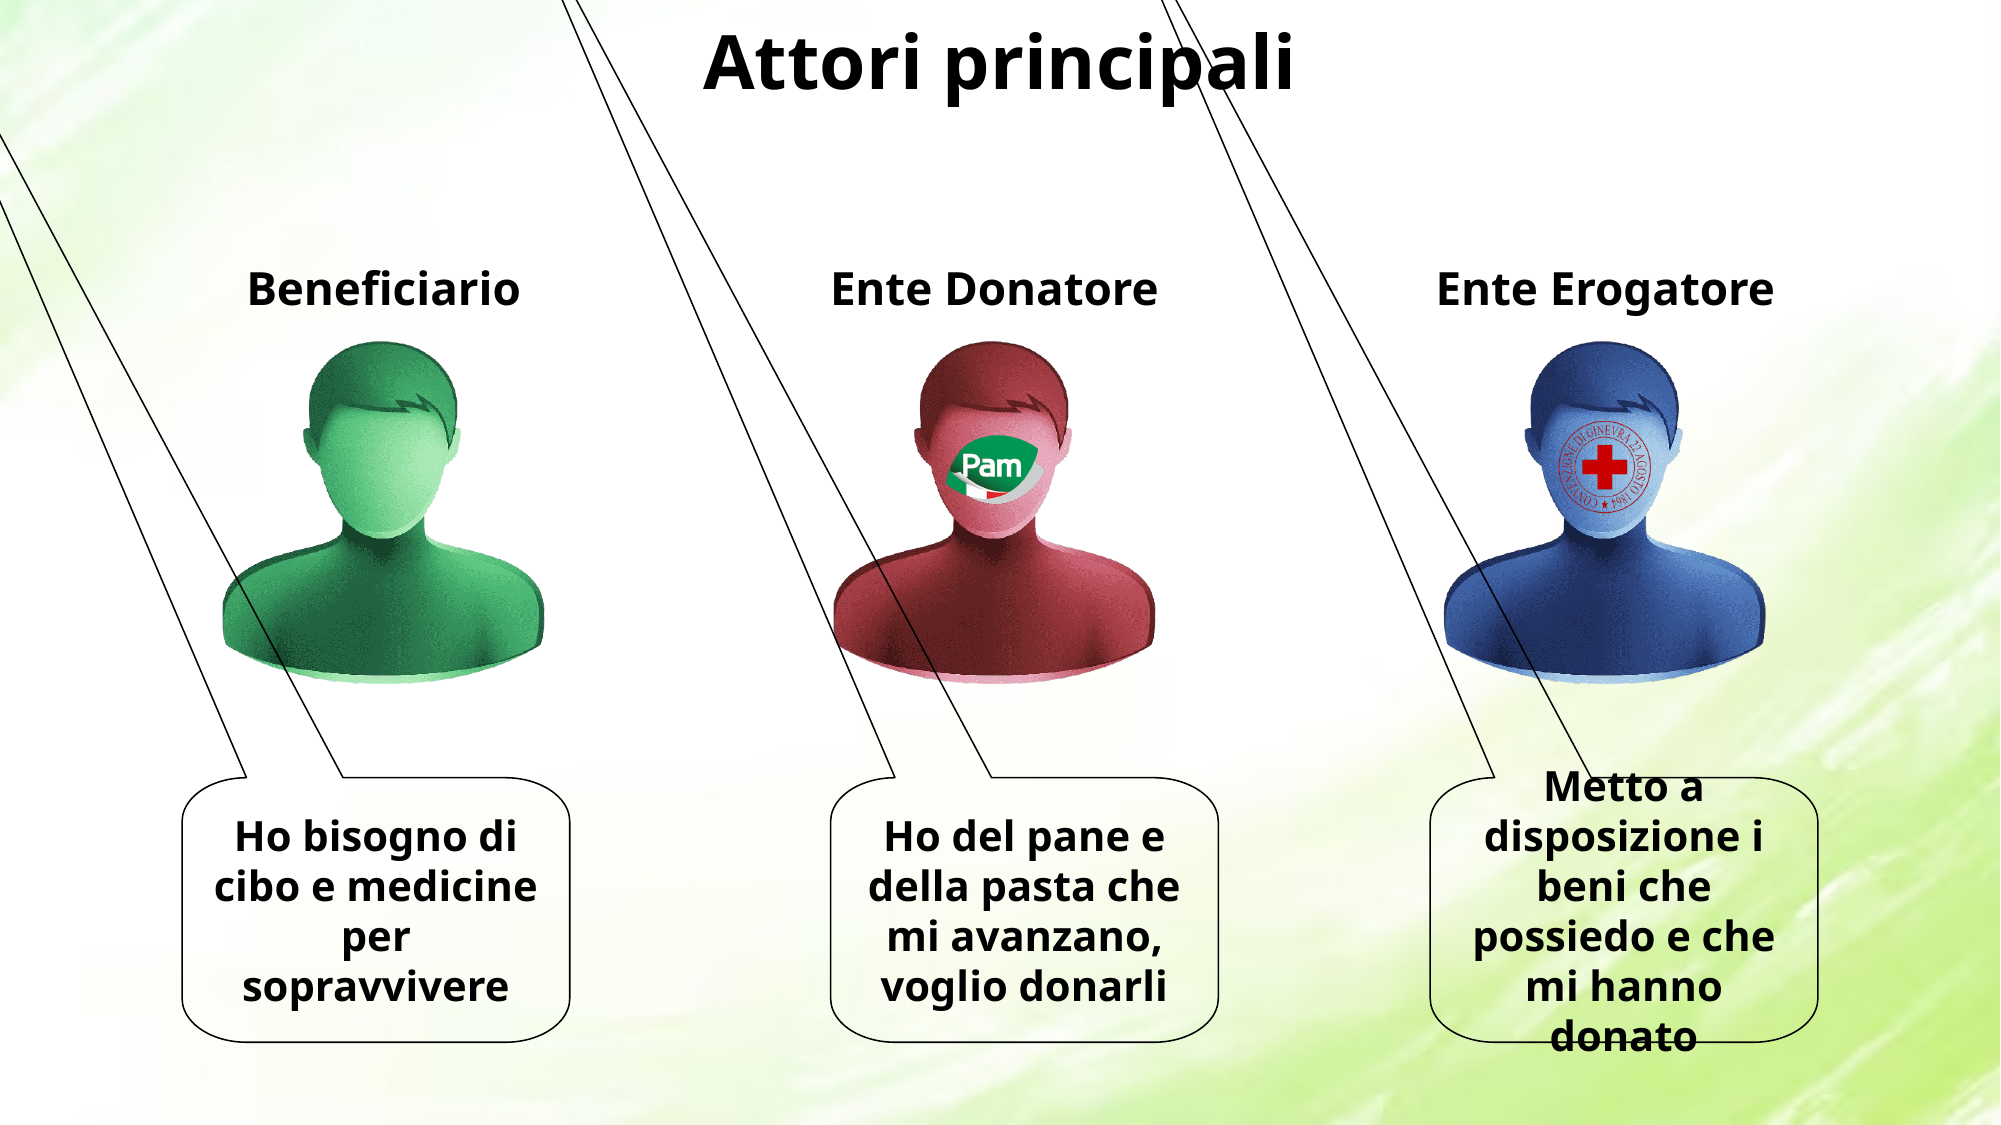

Attori principali
Beneficiario
Ente Donatore
Ente Erogatore
Ho bisogno di cibo e medicine per sopravvivere
Ho del pane e della pasta che mi avanzano, voglio donarli
Metto a disposizione i beni che possiedo e che mi hanno donato